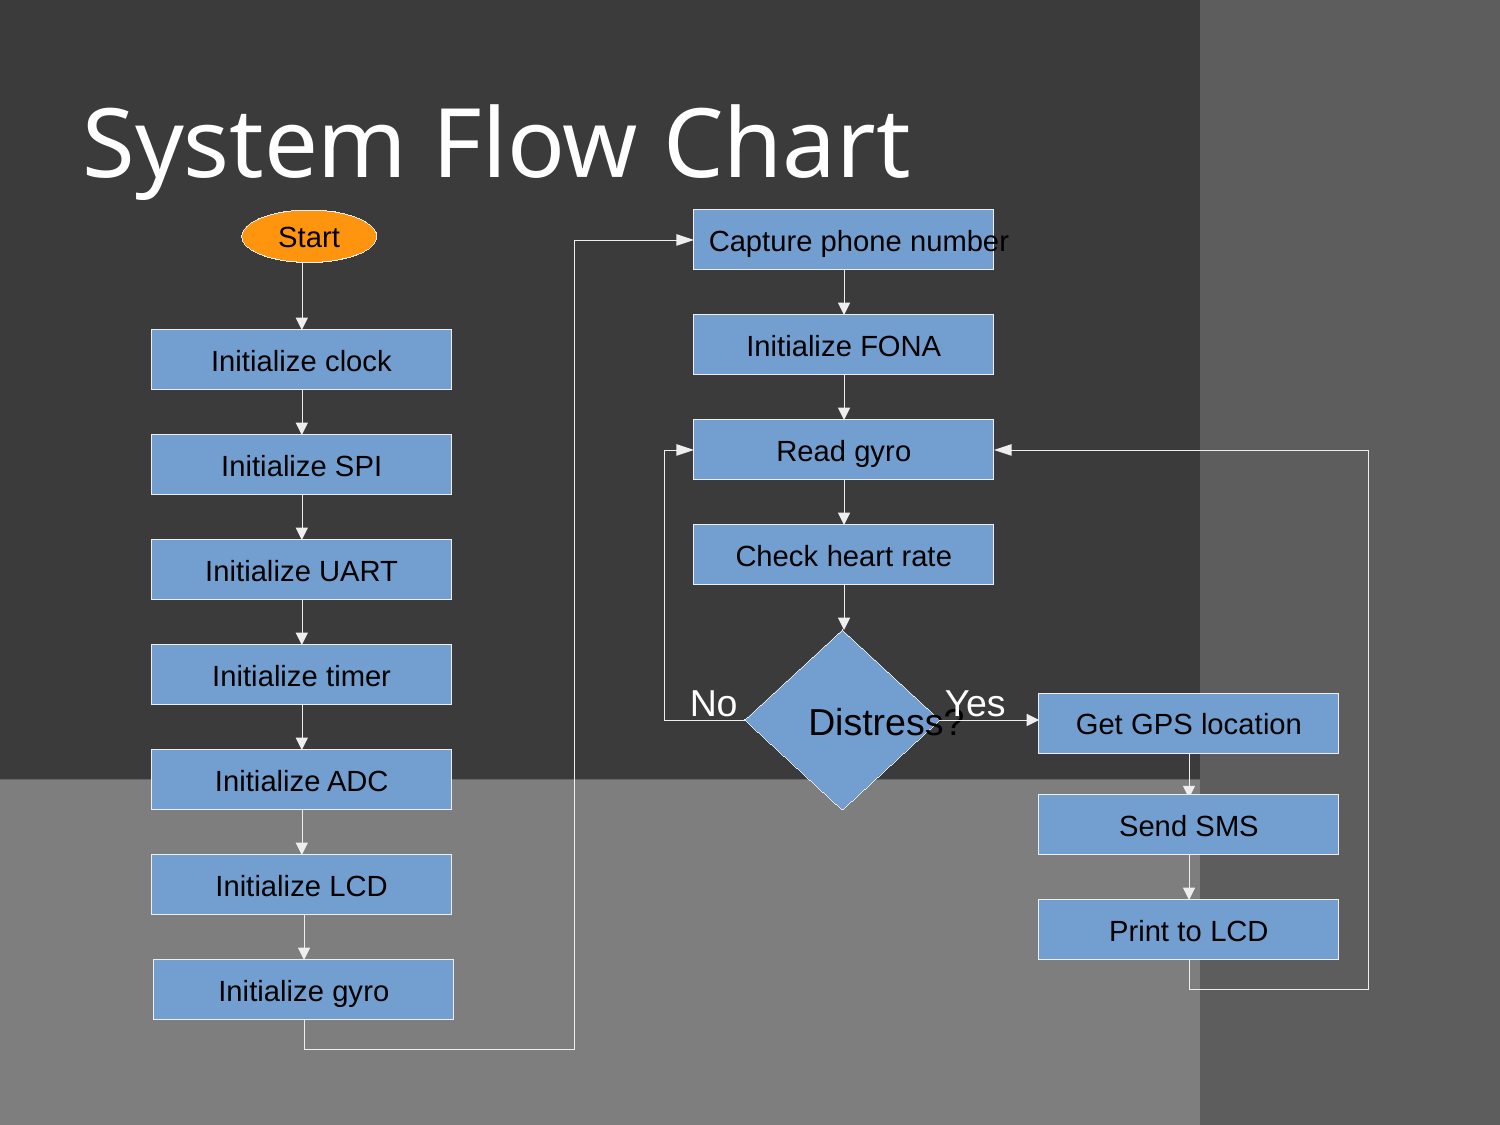

System Flow Chart
Start
Capture phone number
Initialize FONA
Initialize clock
Initialize clock
Read gyro
Initialize SPI
Check heart rate
Initialize UART
Distress?
Initialize timer
No
Yes
Get GPS location
Initialize ADC
Send SMS
Initialize LCD
Print to LCD
Initialize gyro